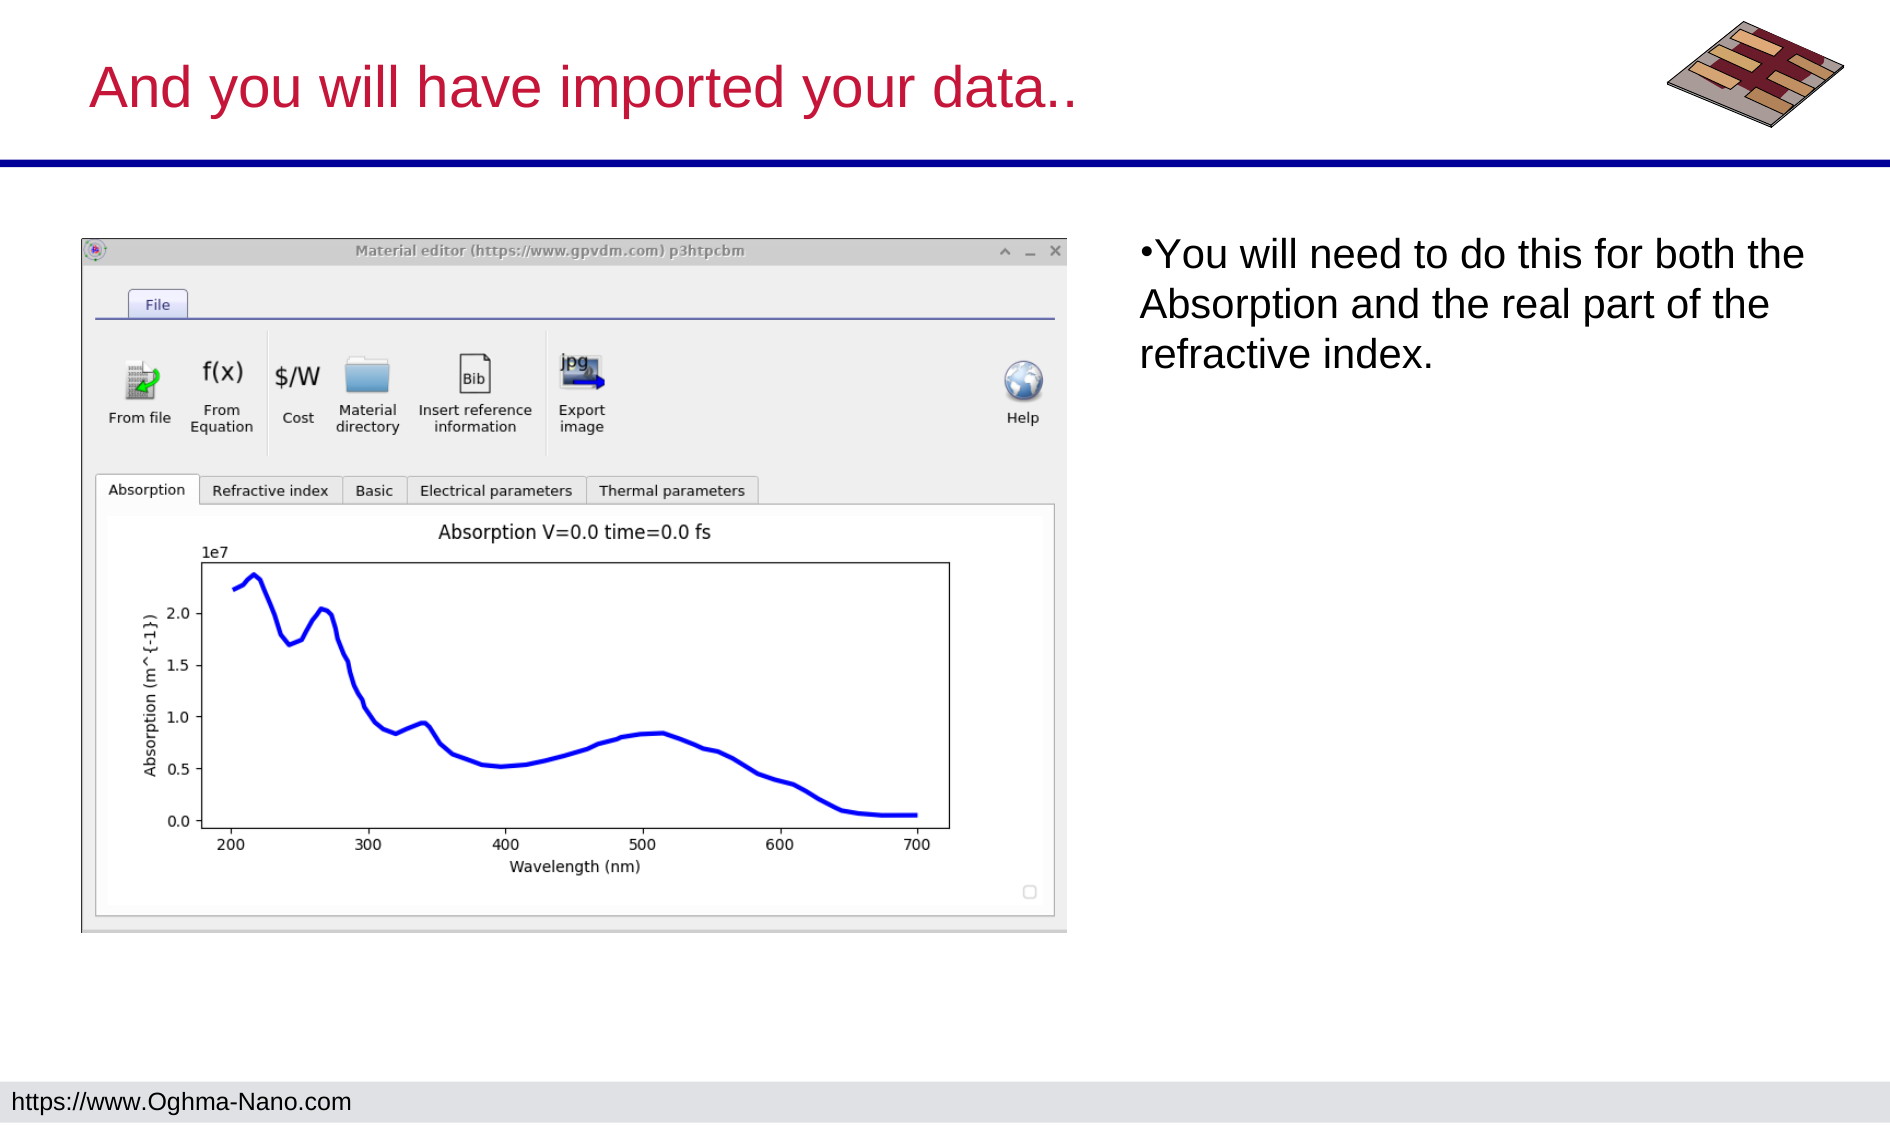

# And you will have imported your data..
You will need to do this for both the Absorption and the real part of the refractive index.